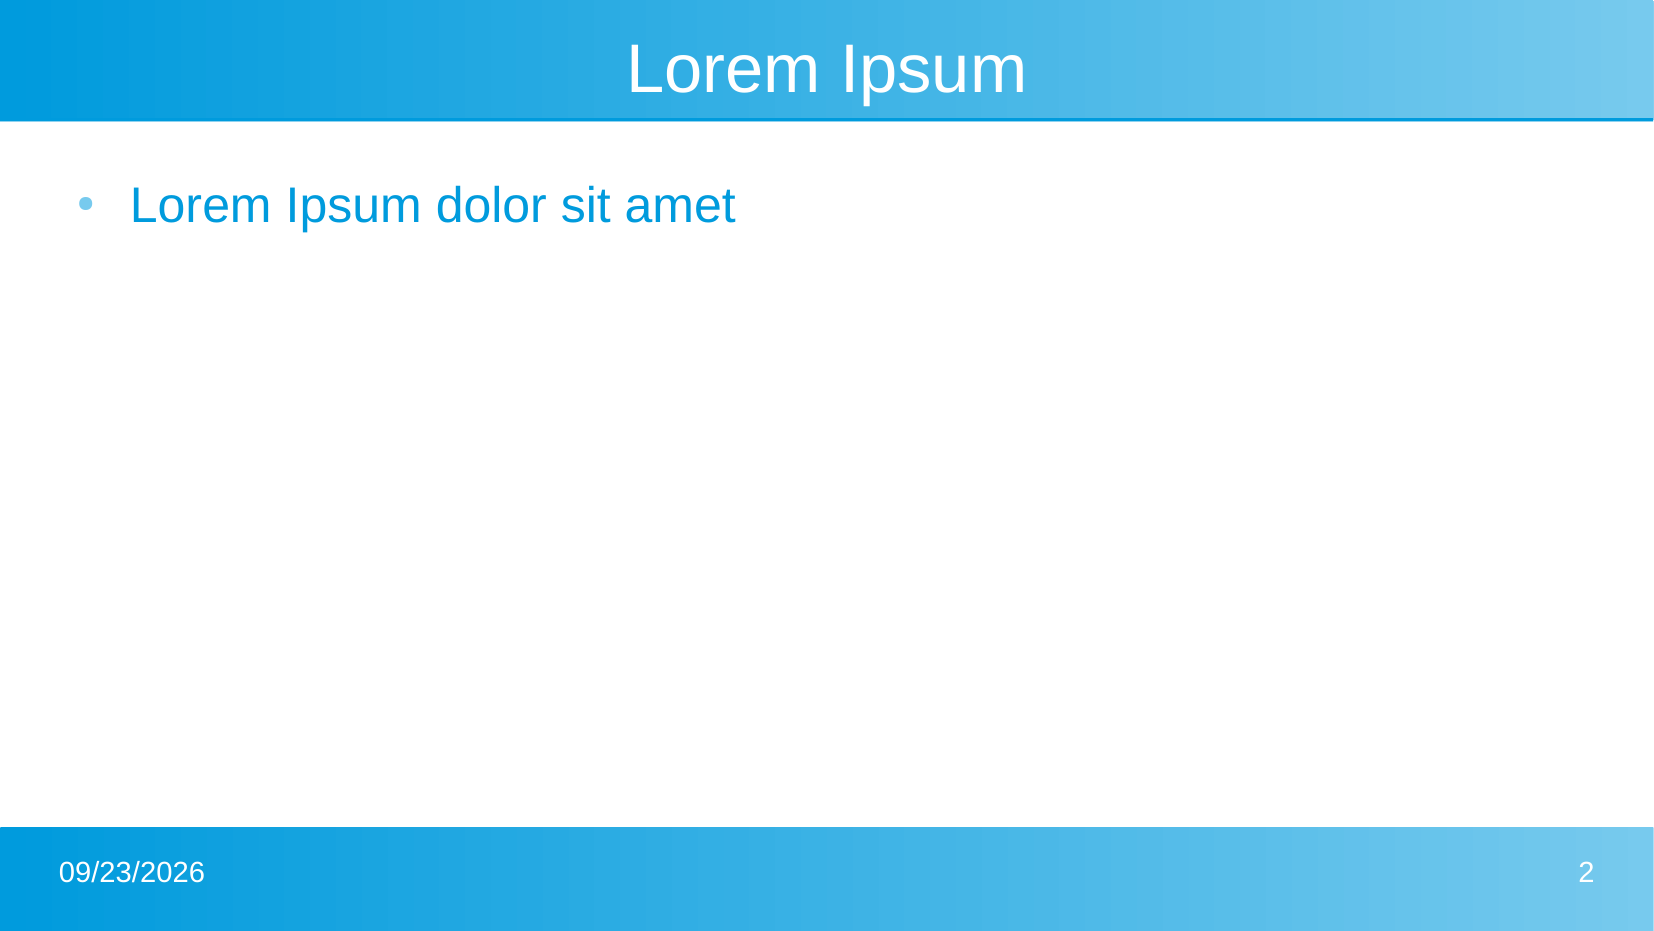

# Lorem Ipsum
Lorem Ipsum dolor sit amet
2